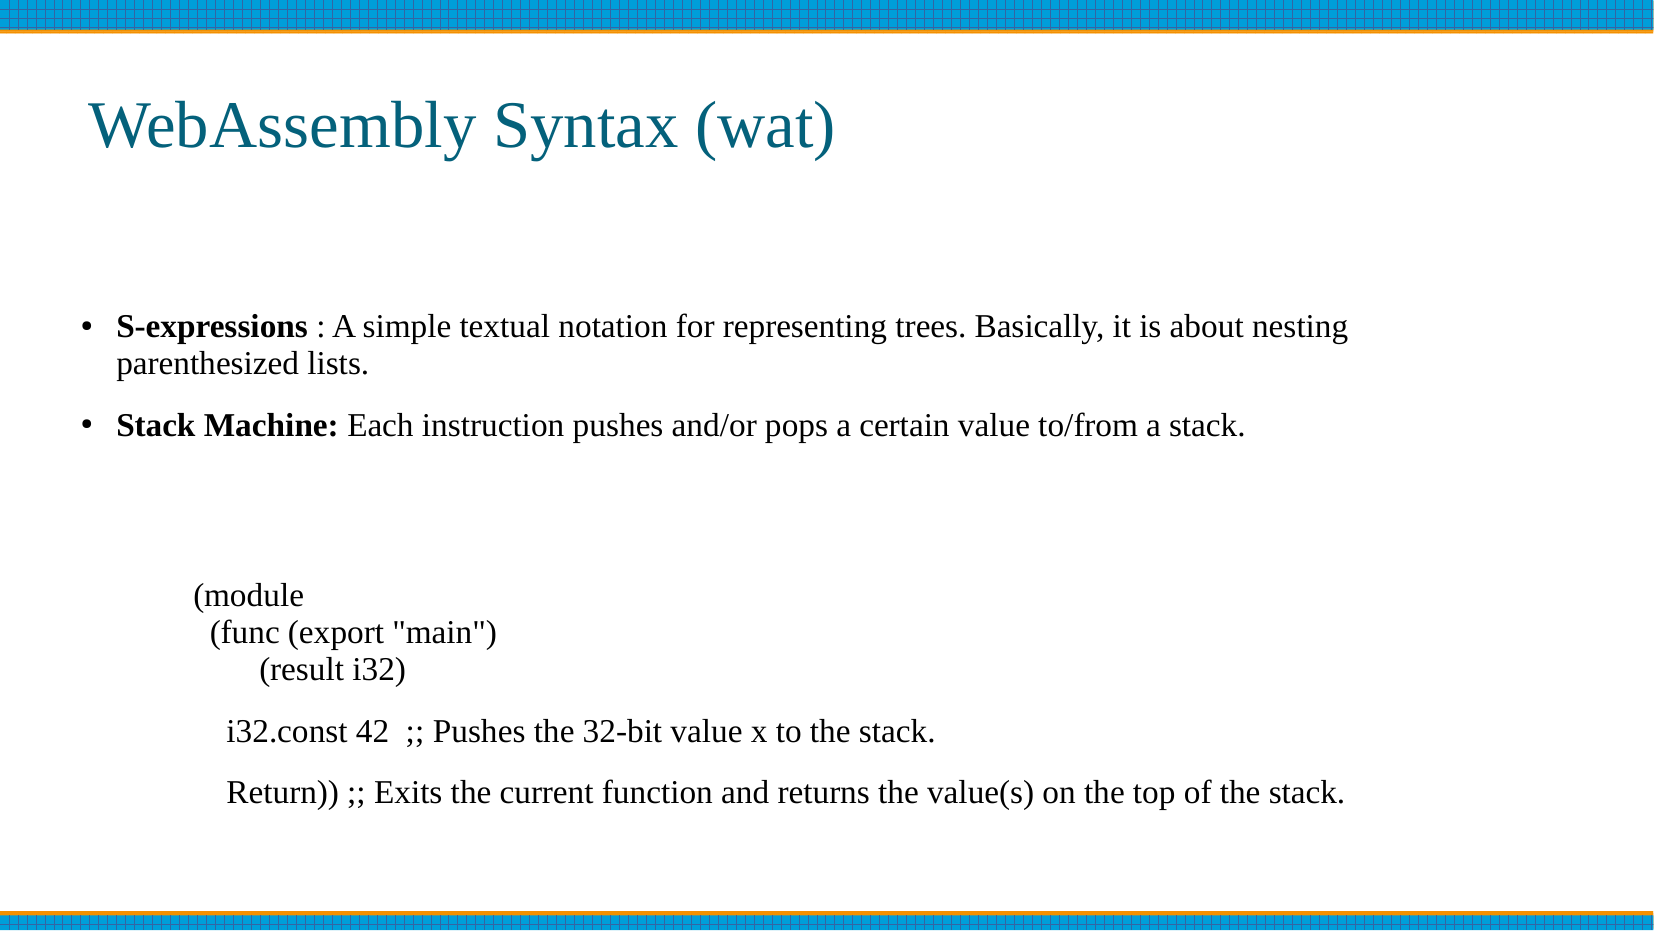

# WebAssembly Syntax (wat)
S-expressions : A simple textual notation for representing trees. Basically, it is about nesting parenthesized lists.
Stack Machine: Each instruction pushes and/or pops a certain value to/from a stack.
(module
 (func (export "main")
 (result i32)
 i32.const 42 ;; Pushes the 32-bit value x to the stack.
 Return)) ;; Exits the current function and returns the value(s) on the top of the stack.